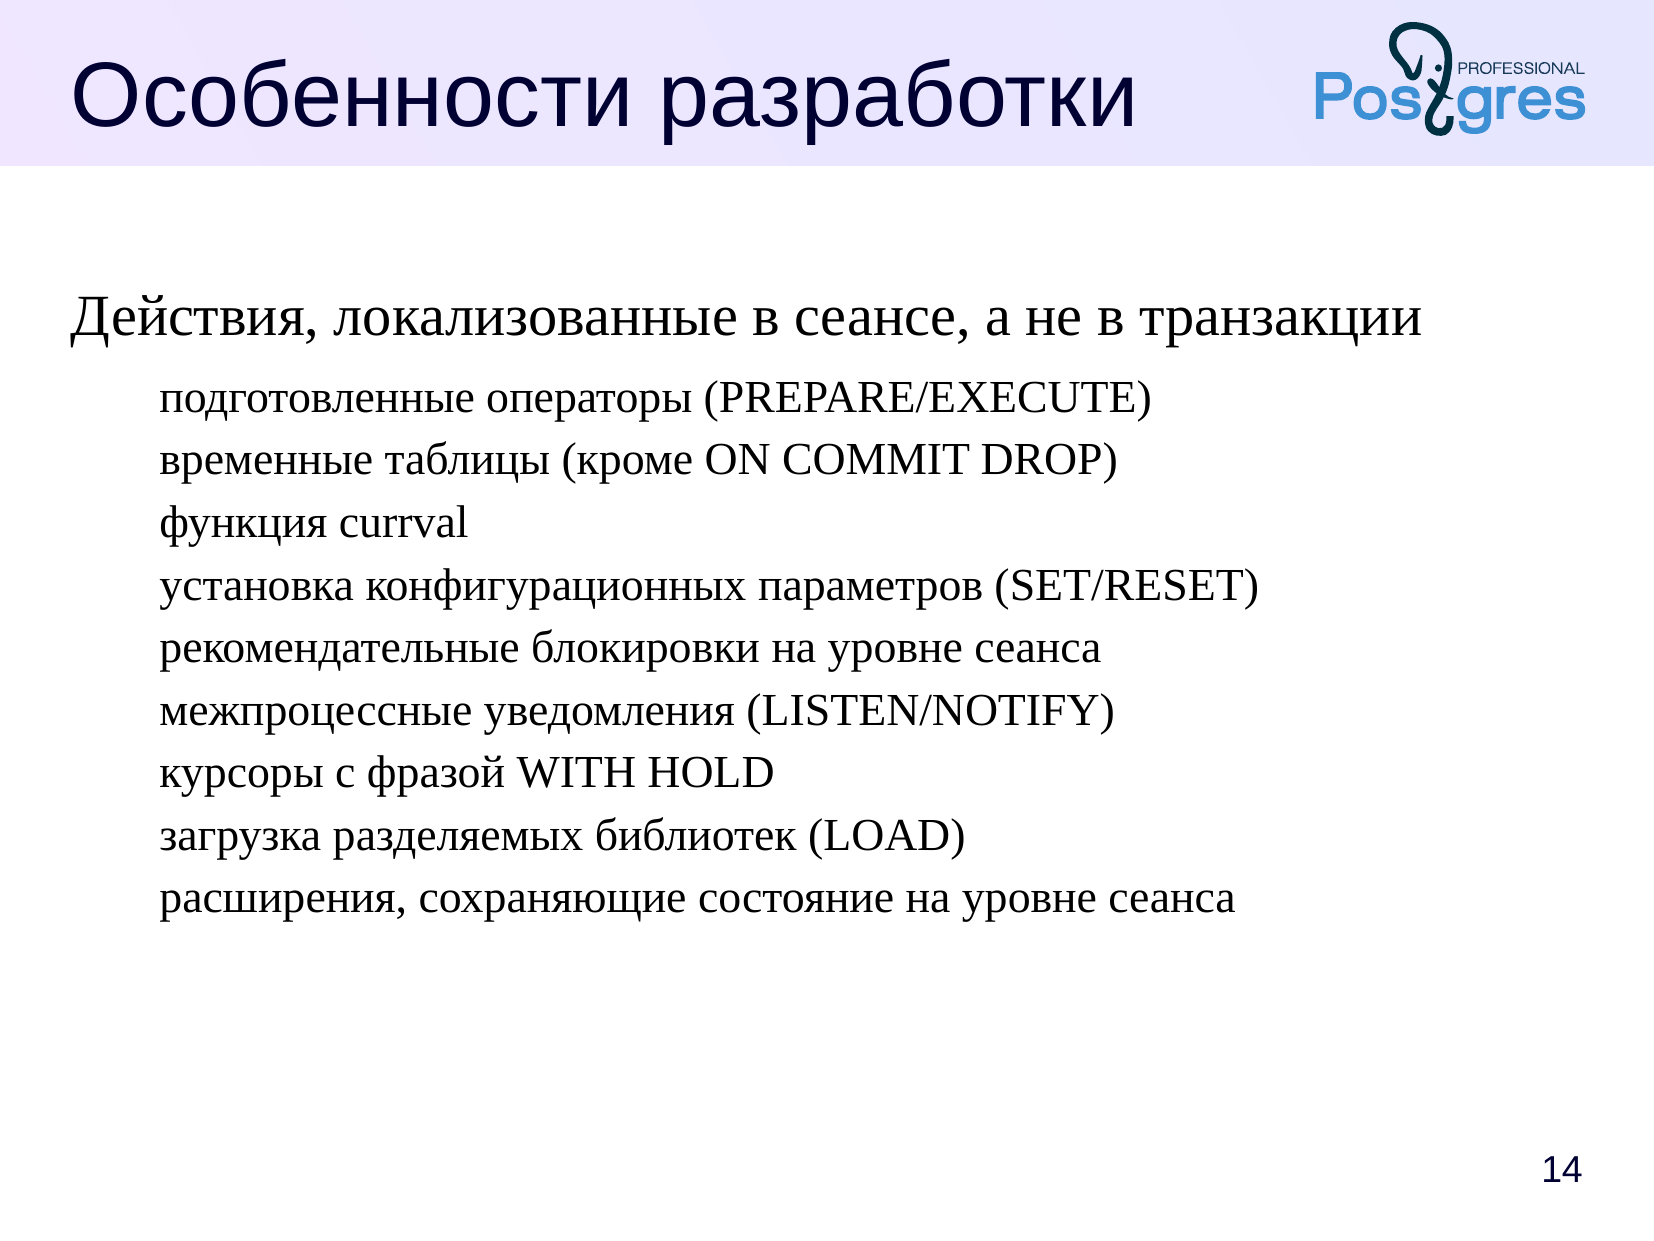

# Особенности разработки
Действия, локализованные в сеансе, а не в транзакции
подготовленные операторы (PREPARE/EXECUTE)
временные таблицы (кроме ON COMMIT DROP)
функция currval
установка конфигурационных параметров (SET/RESET)
рекомендательные блокировки на уровне сеанса
межпроцессные уведомления (LISTEN/NOTIFY)
курсоры с фразой WITH HOLD
загрузка разделяемых библиотек (LOAD)
расширения, сохраняющие состояние на уровне сеанса